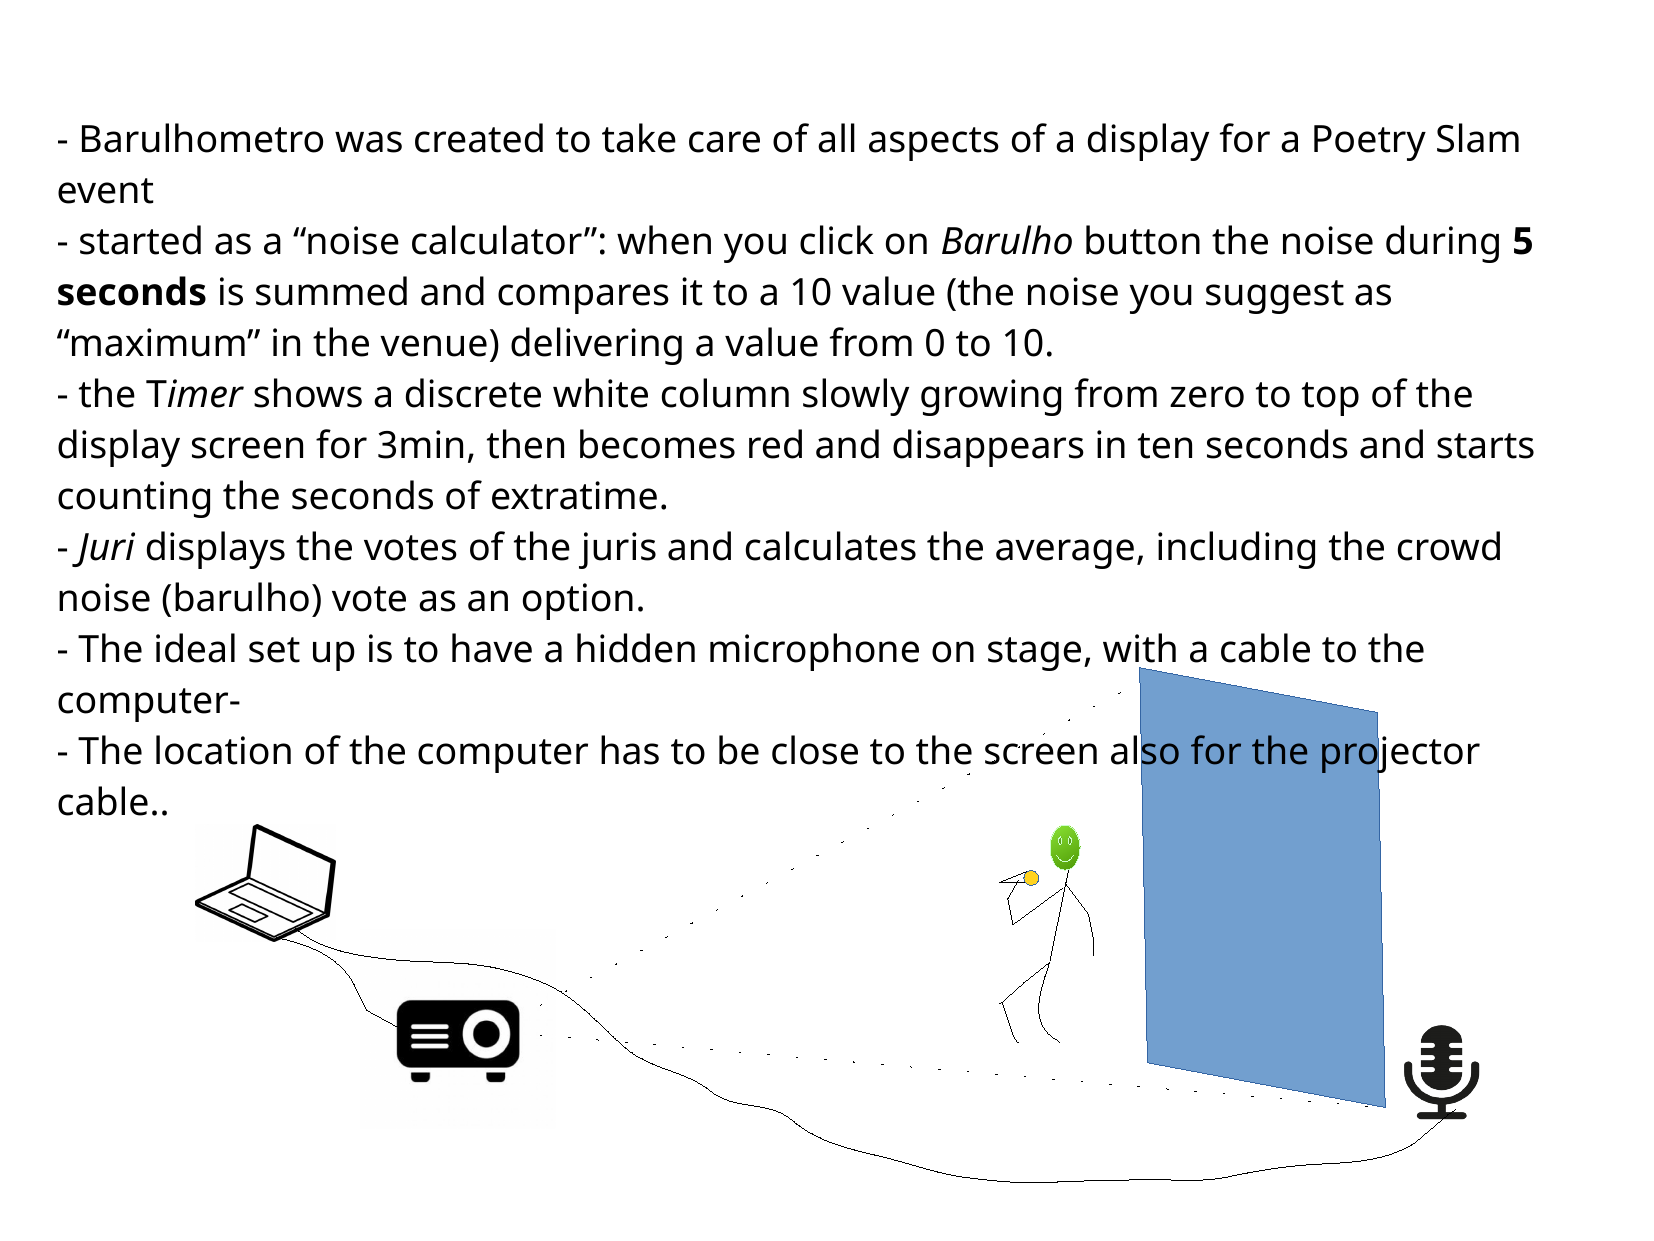

- Barulhometro was created to take care of all aspects of a display for a Poetry Slam event
- started as a “noise calculator”: when you click on Barulho button the noise during 5 seconds is summed and compares it to a 10 value (the noise you suggest as “maximum” in the venue) delivering a value from 0 to 10.
- the Timer shows a discrete white column slowly growing from zero to top of the display screen for 3min, then becomes red and disappears in ten seconds and starts counting the seconds of extratime.
- Juri displays the votes of the juris and calculates the average, including the crowd noise (barulho) vote as an option.
- The ideal set up is to have a hidden microphone on stage, with a cable to the computer-
- The location of the computer has to be close to the screen also for the projector cable..